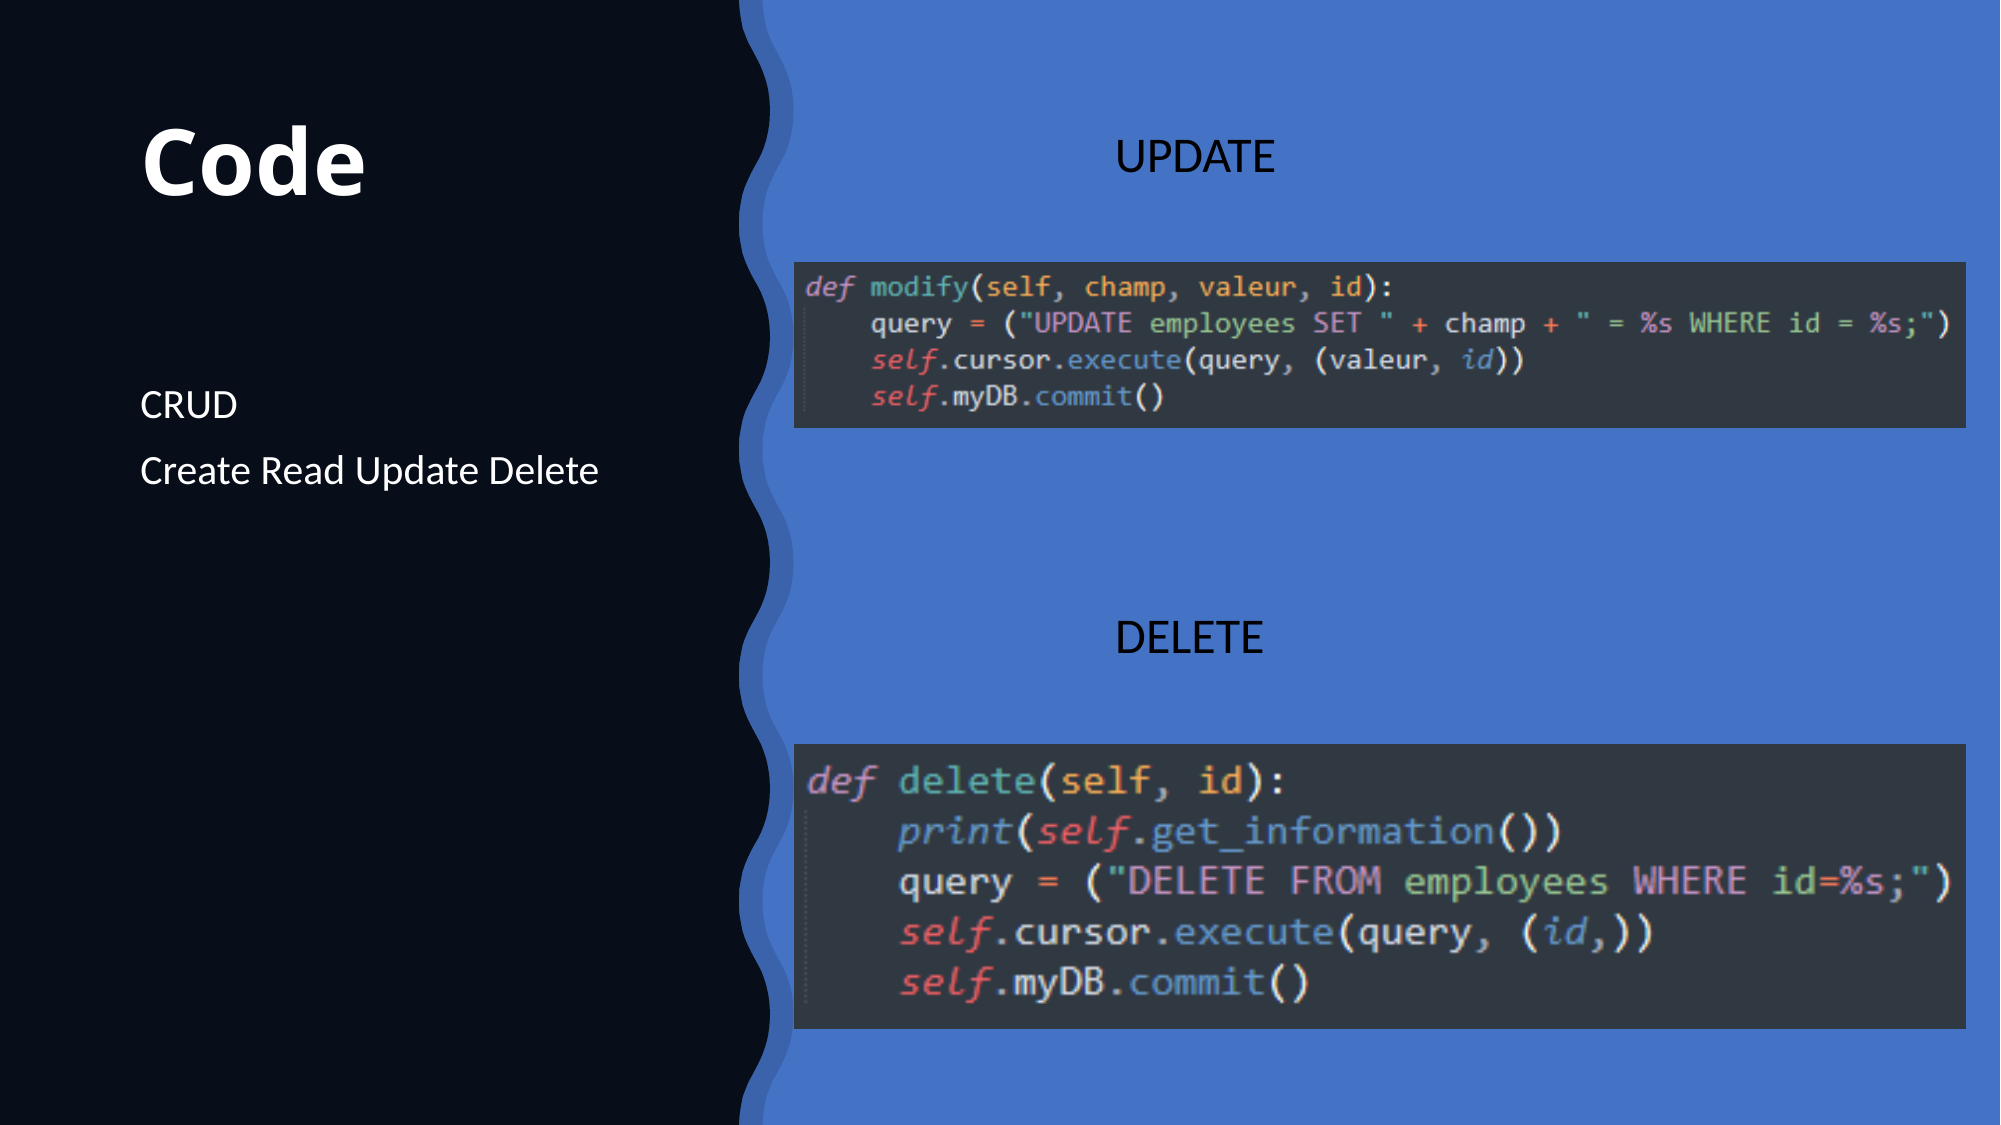

# Code
UPDATE
CRUD
Create Read Update Delete
DELETE